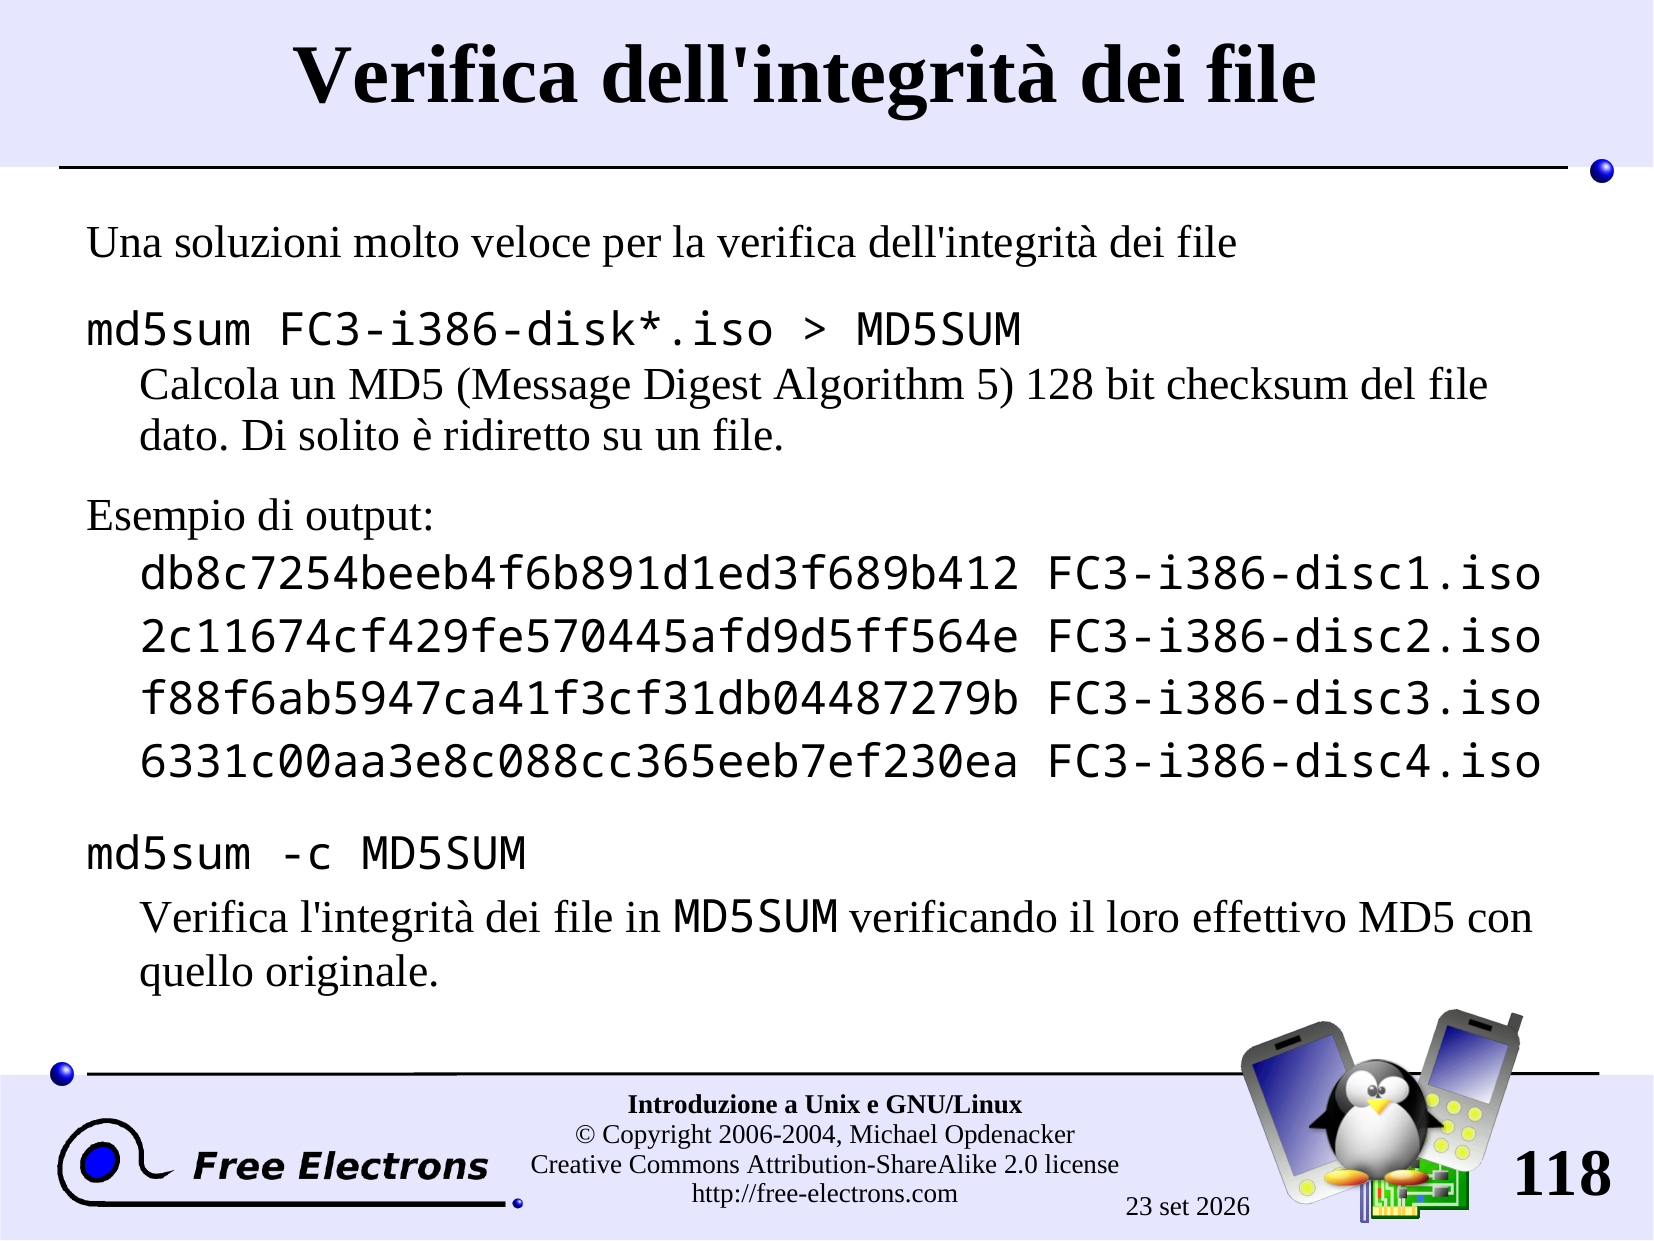

# Verifica dell'integrità dei file
Una soluzioni molto veloce per la verifica dell'integrità dei file
md5sum FC3-i386-disk*.iso > MD5SUM
Calcola un MD5 (Message Digest Algorithm 5) 128 bit checksum del file dato. Di solito è ridiretto su un file.
Esempio di output:
db8c7254beeb4f6b891d1ed3f689b412 FC3-i386-disc1.iso
2c11674cf429fe570445afd9d5ff564e FC3-i386-disc2.iso
f88f6ab5947ca41f3cf31db04487279b FC3-i386-disc3.iso
6331c00aa3e8c088cc365eeb7ef230ea FC3-i386-disc4.iso
md5sum -c MD5SUM
Verifica l'integrità dei file in MD5SUM verificando il loro effettivo MD5 con quello originale.